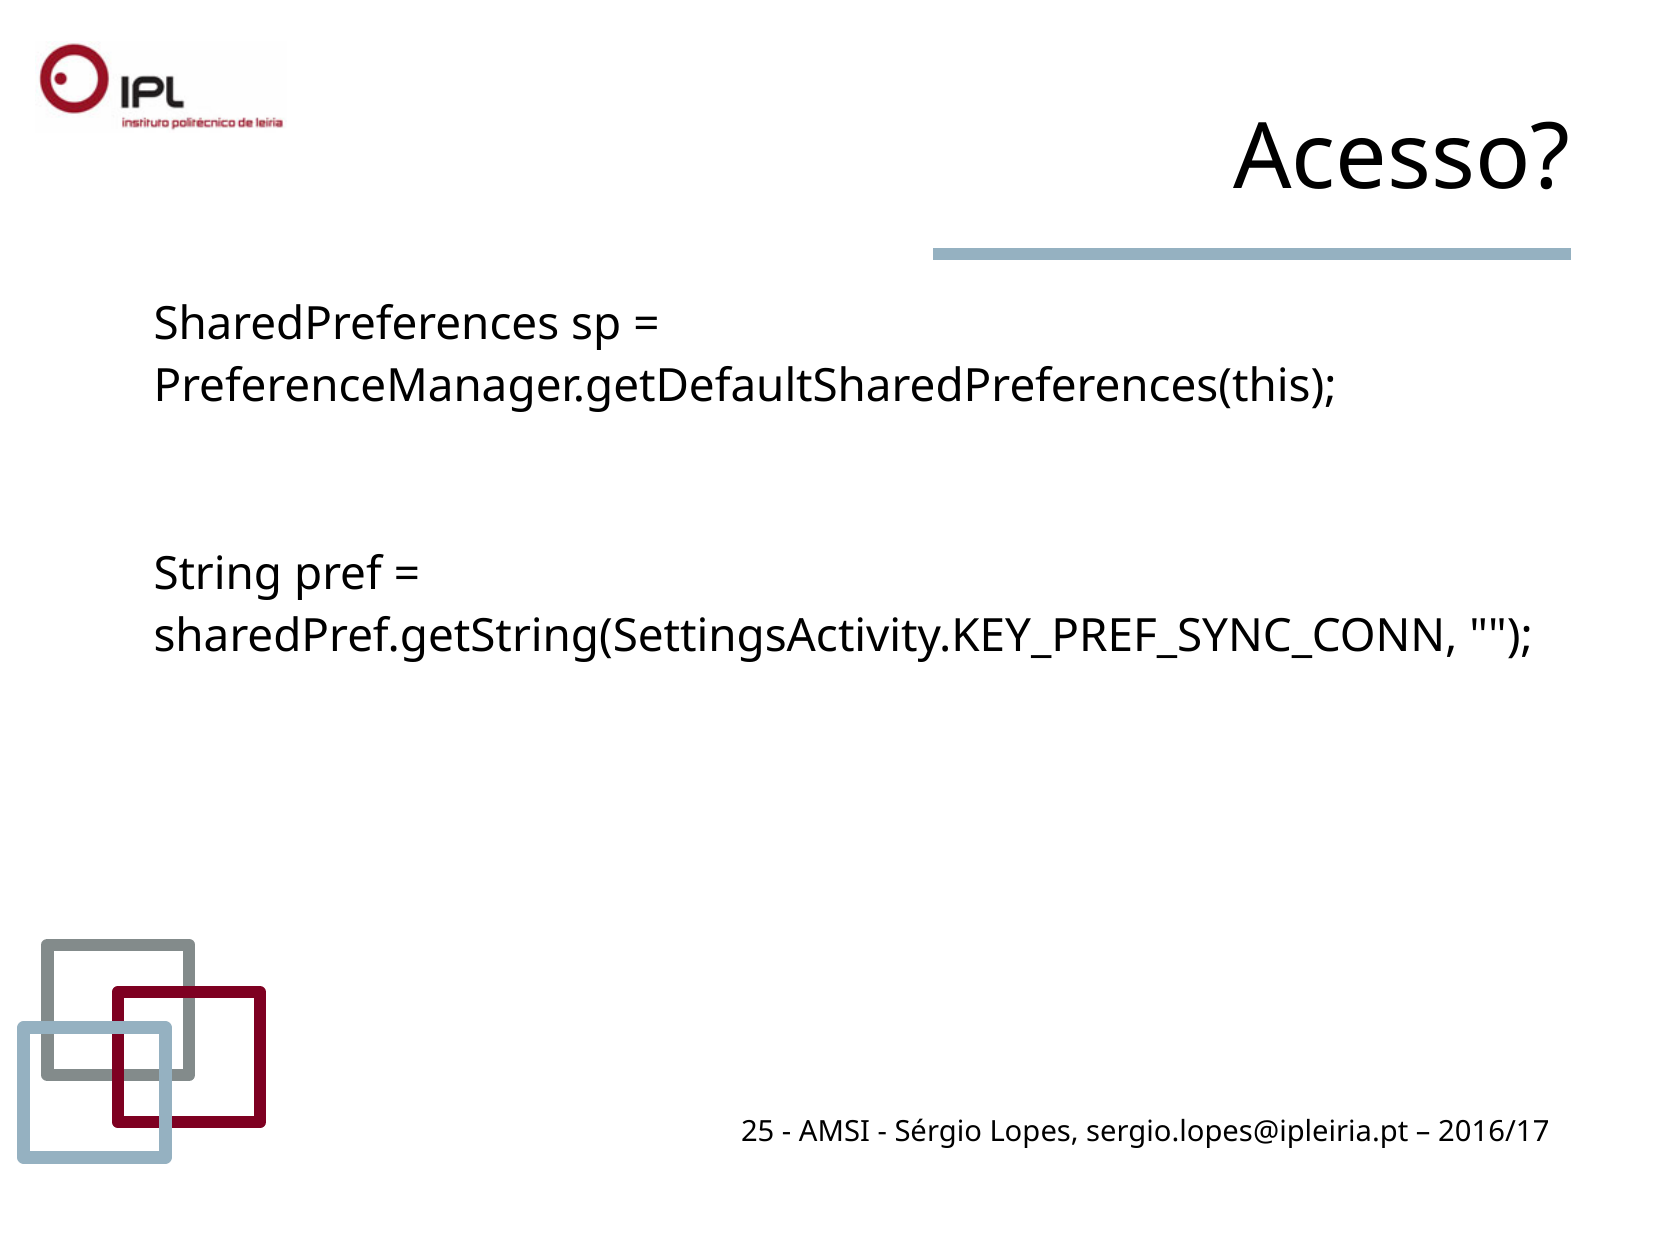

# Acesso?
SharedPreferences sp = PreferenceManager.getDefaultSharedPreferences(this);
String pref = sharedPref.getString(SettingsActivity.KEY_PREF_SYNC_CONN, "");
25 - AMSI - Sérgio Lopes, sergio.lopes@ipleiria.pt – 2016/17